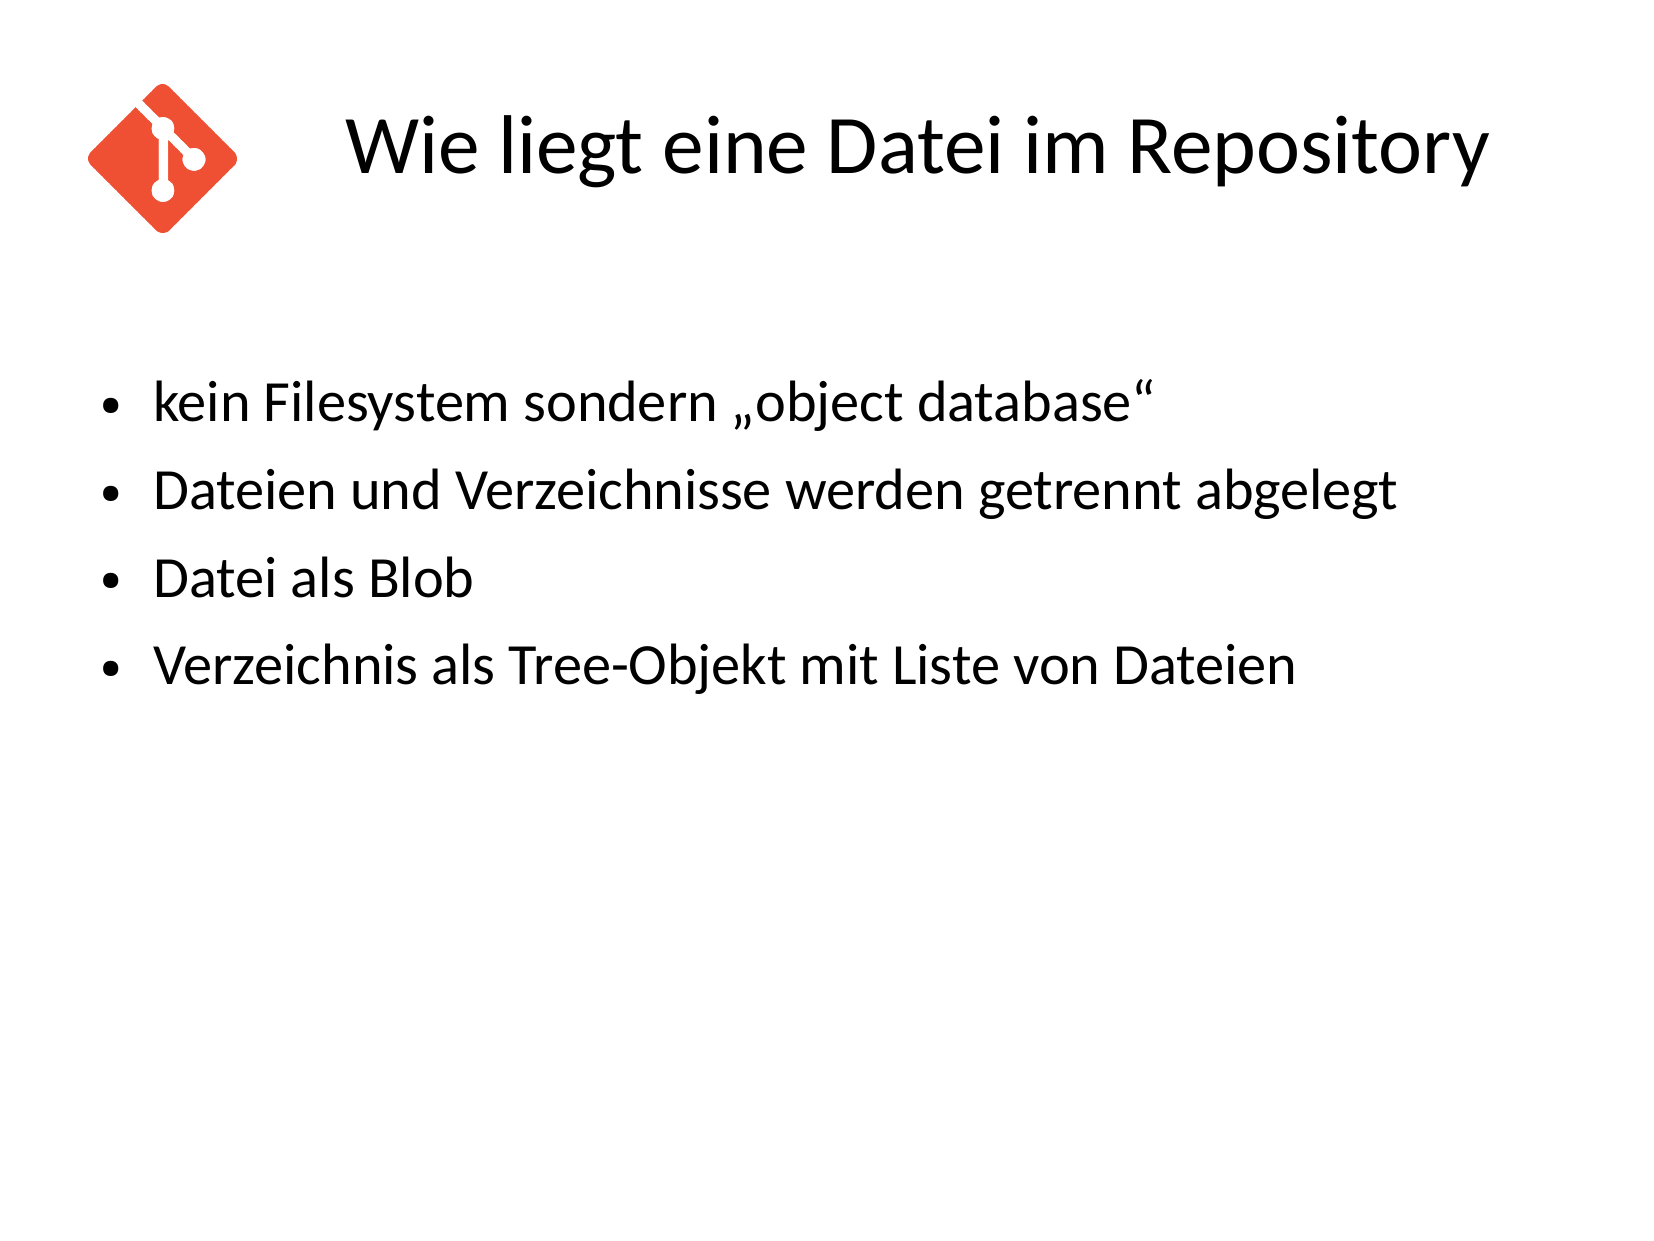

# Wie liegt eine Datei im Repository
kein Filesystem sondern „object database“
Dateien und Verzeichnisse werden getrennt abgelegt
Datei als Blob
Verzeichnis als Tree-Objekt mit Liste von Dateien